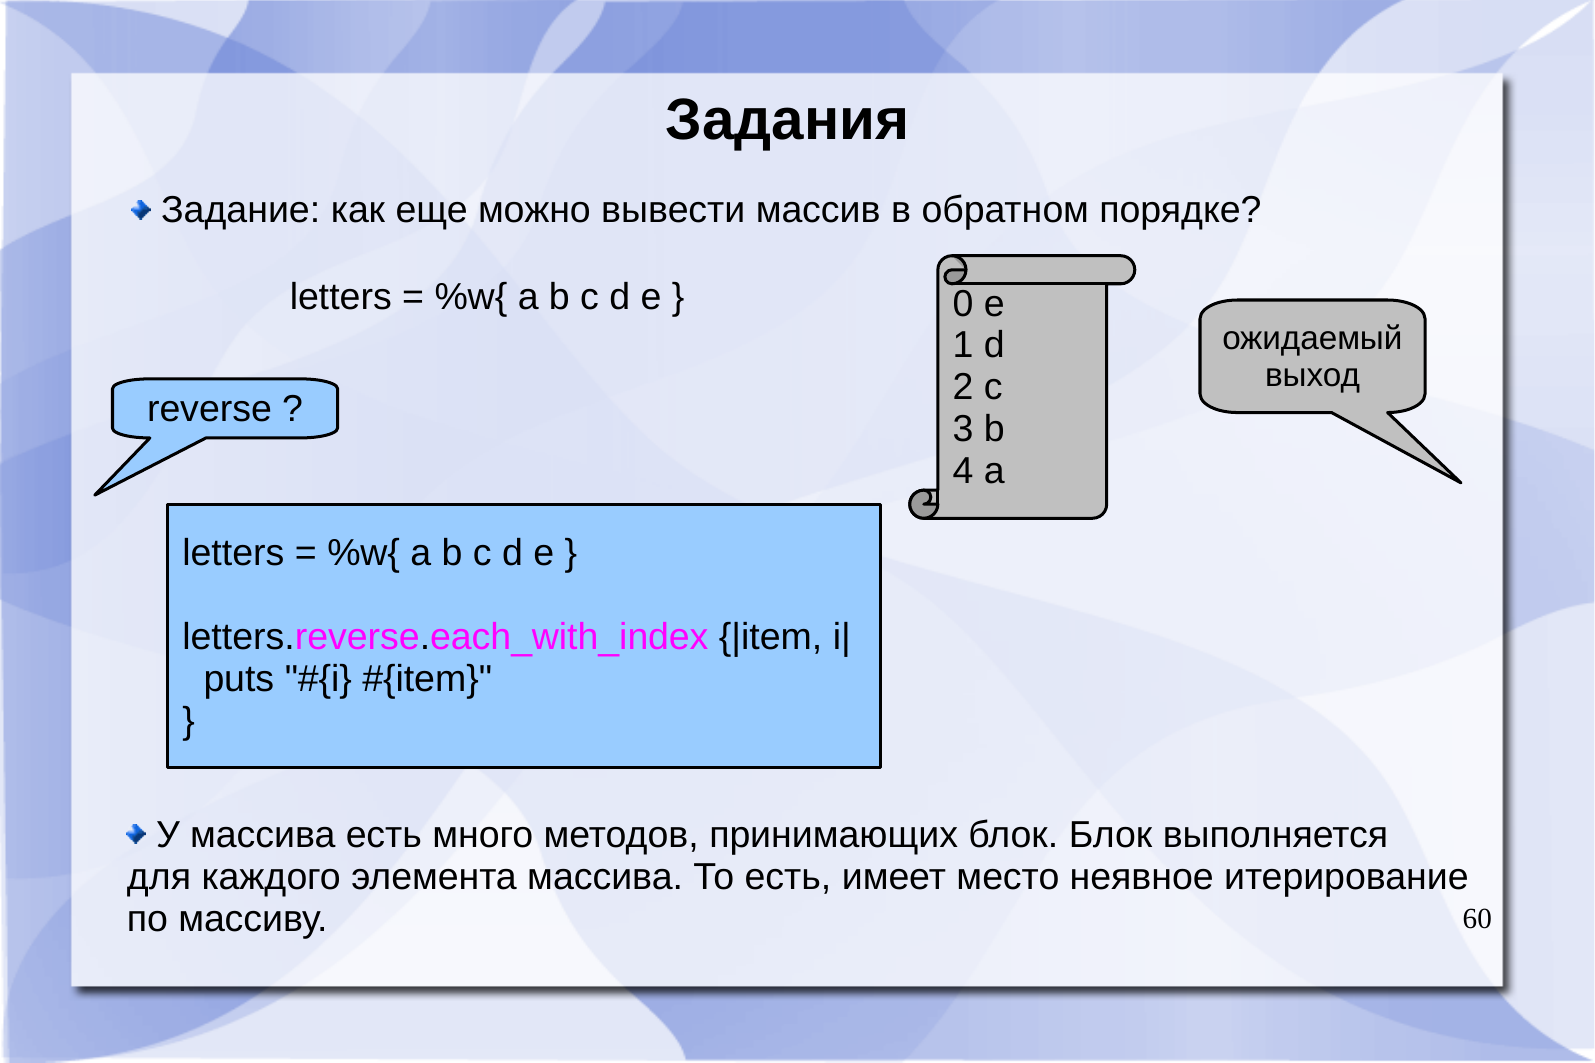

# Задания
 Задание: как еще можно вывести массив в обратном порядке?
0 e
1 d
2 c
3 b
4 a
letters = %w{ a b c d e }
ожидаемый
выход
reverse ?
letters = %w{ a b c d e }
letters.reverse.each_with_index {|item, i|
 puts "#{i} #{item}"
}
 У массива есть много методов, принимающих блок. Блок выполняется
для каждого элемента массива. То есть, имеет место неявное итерирование
по массиву.
60